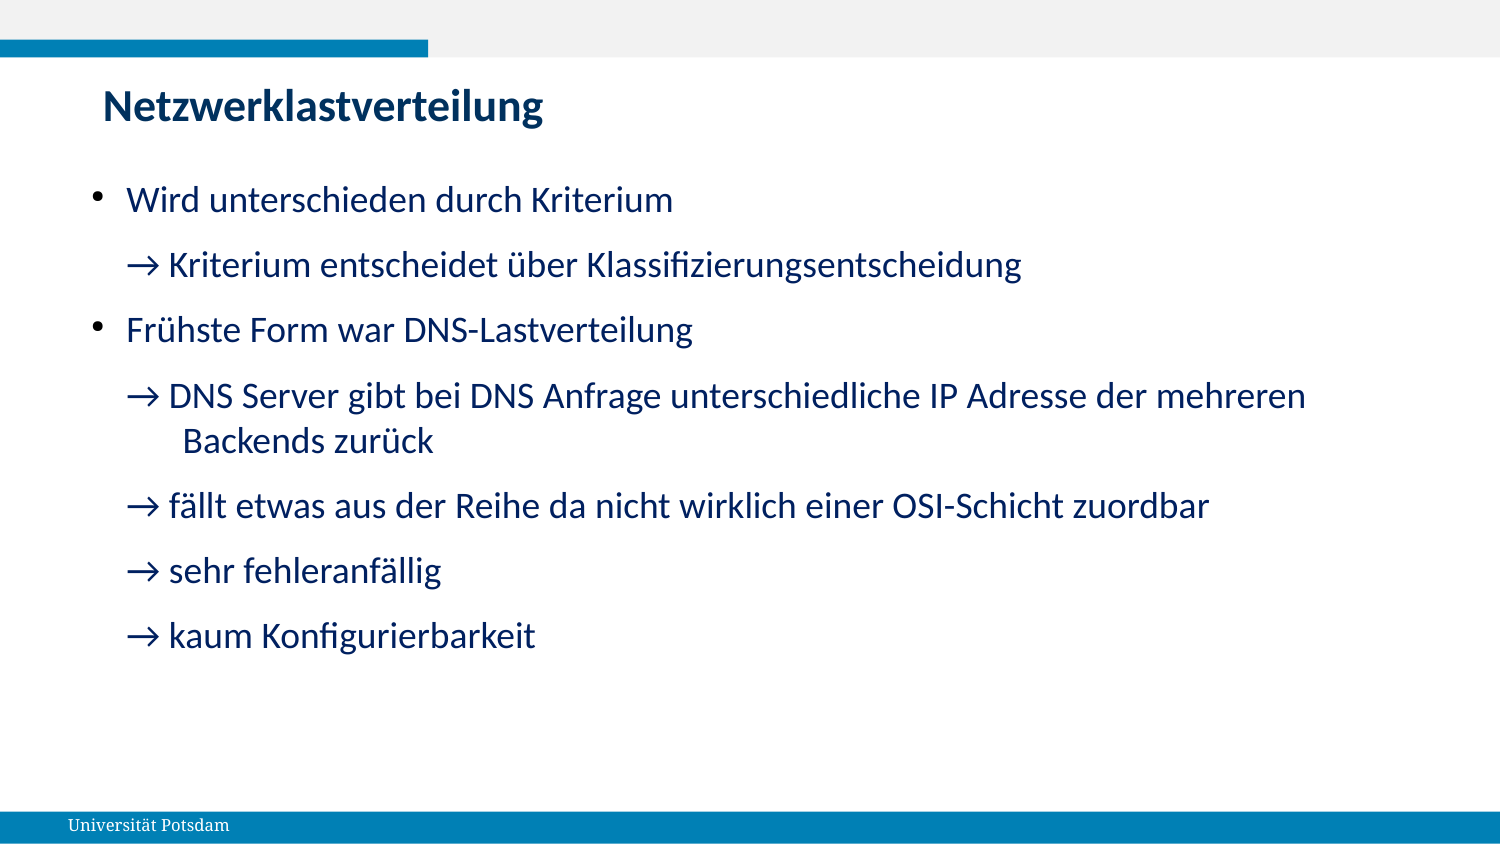

# Netzwerklastverteilung
Wird unterschieden durch Kriterium
→ Kriterium entscheidet über Klassifizierungsentscheidung
Frühste Form war DNS-Lastverteilung
→ DNS Server gibt bei DNS Anfrage unterschiedliche IP Adresse der mehreren Backends zurück
→ fällt etwas aus der Reihe da nicht wirklich einer OSI-Schicht zuordbar
→ sehr fehleranfällig
→ kaum Konfigurierbarkeit